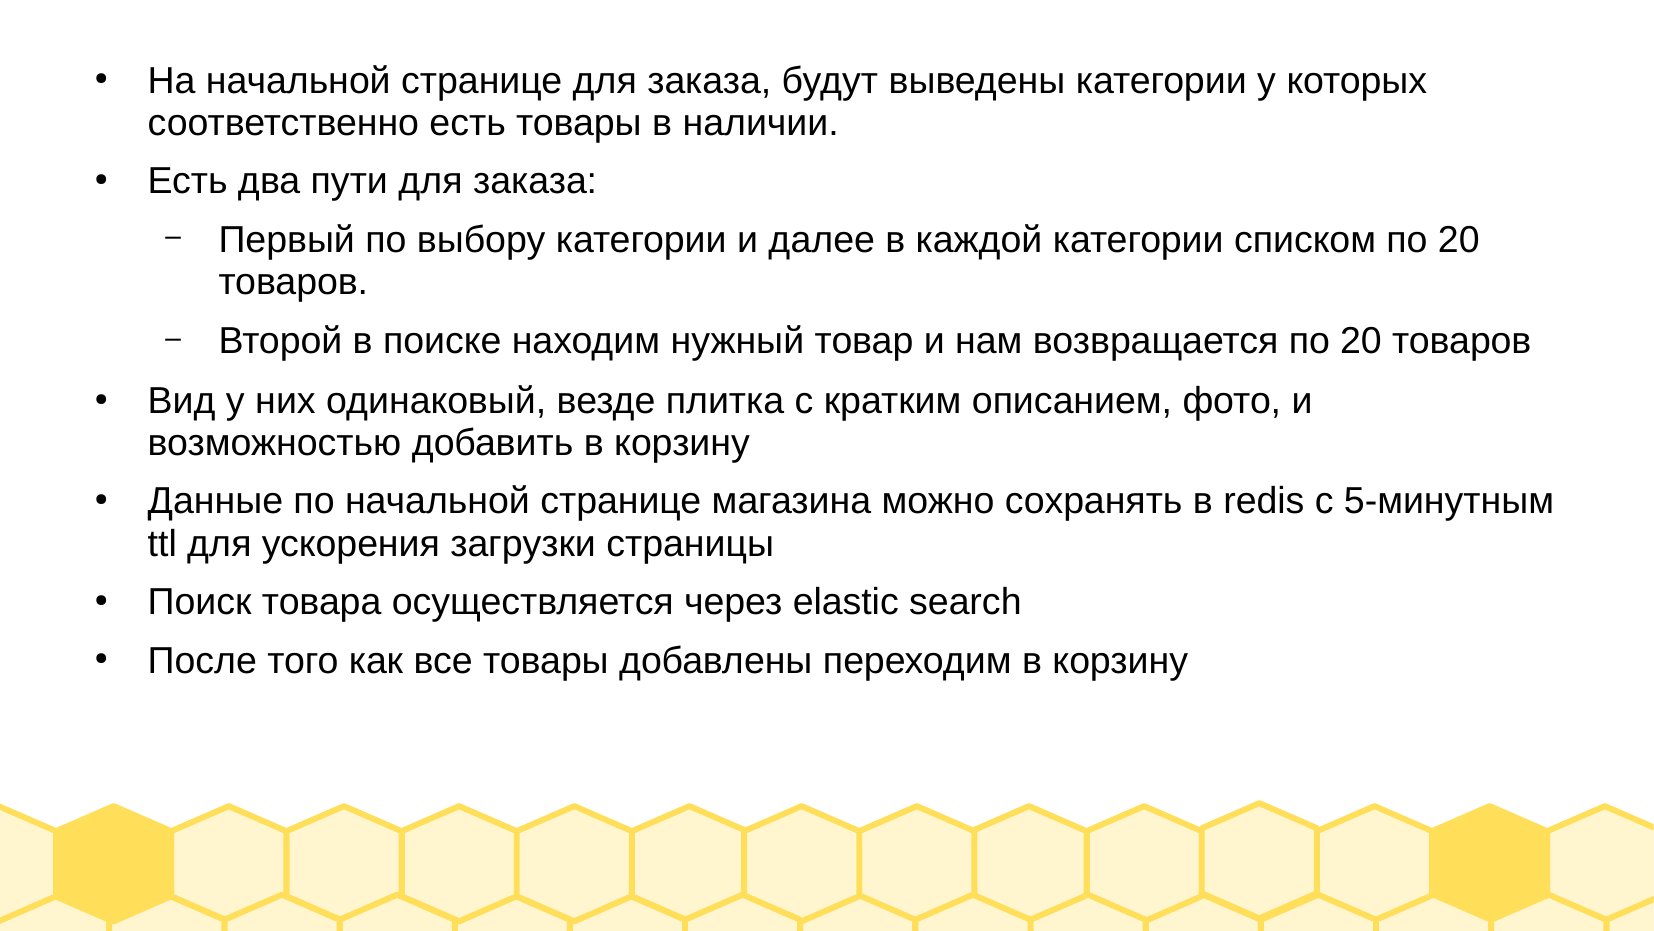

# На начальной странице для заказа, будут выведены категории у которых соответственно есть товары в наличии.
Есть два пути для заказа:
Первый по выбору категории и далее в каждой категории списком по 20 товаров.
Второй в поиске находим нужный товар и нам возвращается по 20 товаров
Вид у них одинаковый, везде плитка с кратким описанием, фото, и возможностью добавить в корзину
Данные по начальной странице магазина можно сохранять в redis с 5-минутным ttl для ускорения загрузки страницы
Поиск товара осуществляется через elastic search
После того как все товары добавлены переходим в корзину